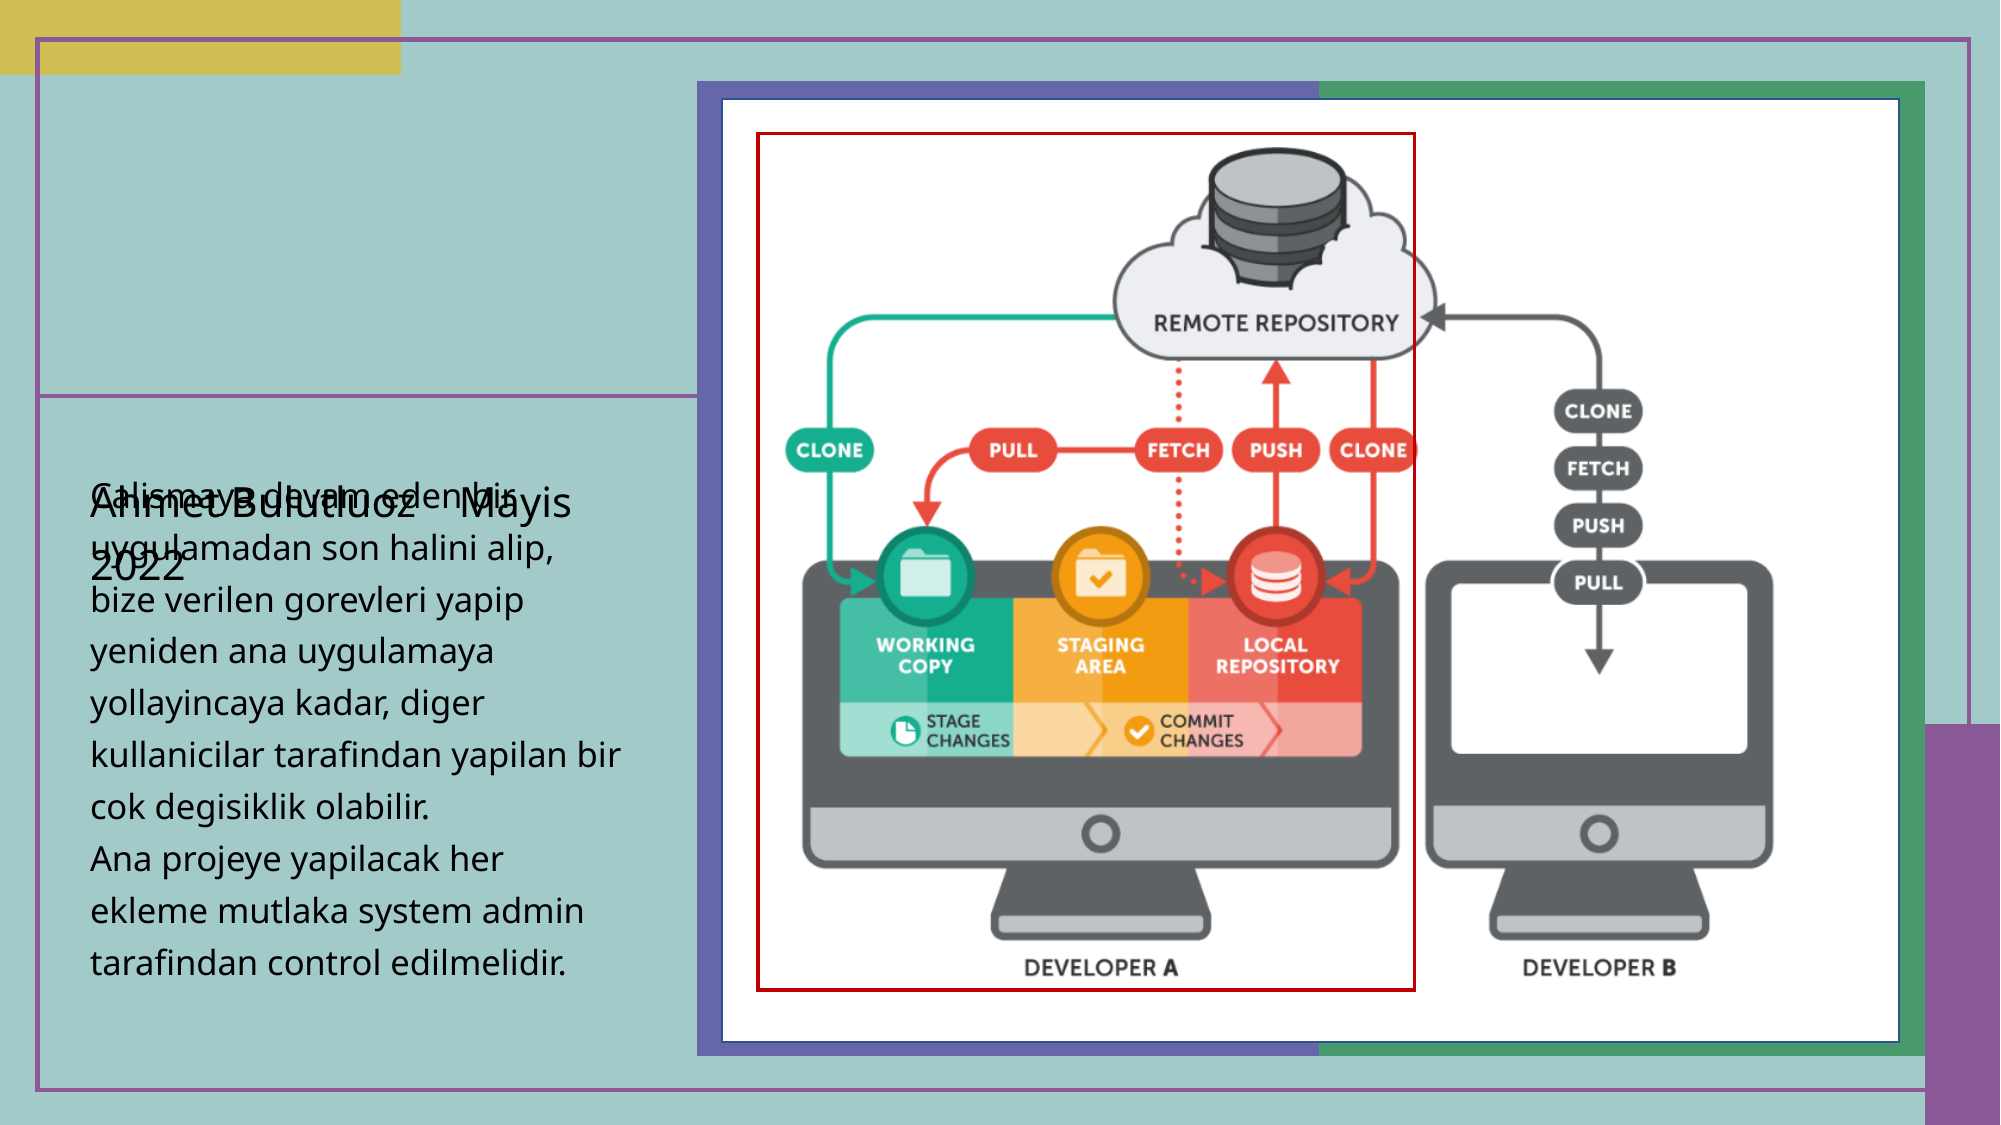

# Kisisel surec
Calismaya devam eden bir uygulamadan son halini alip, bize verilen gorevleri yapip yeniden ana uygulamaya yollayincaya kadar, diger kullanicilar tarafindan yapilan bir cok degisiklik olabilir.
Ana projeye yapilacak her ekleme mutlaka system admin tarafindan control edilmelidir.
Ahmet Bulutluoz Mayis 2022